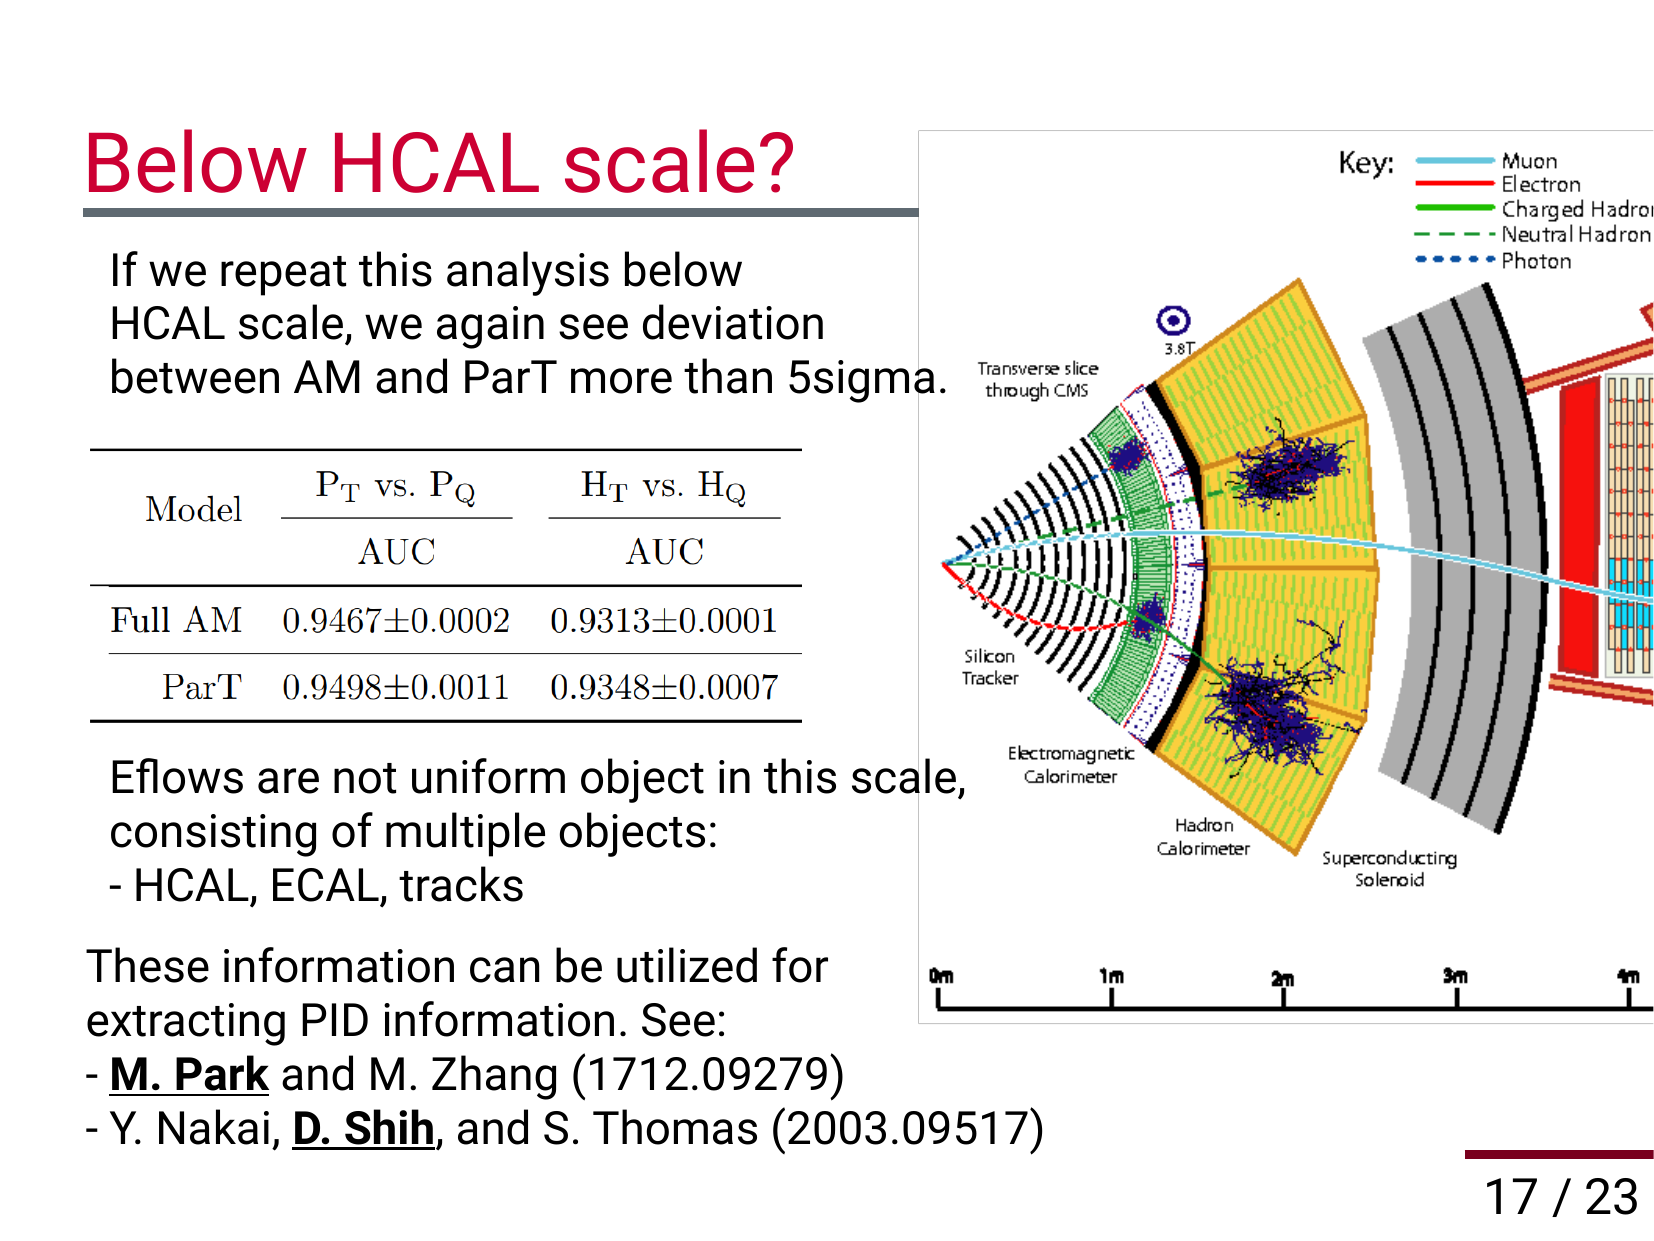

# Below HCAL scale?
If we repeat this analysis below
HCAL scale, we again see deviation
between AM and ParT more than 5sigma.
Eflows are not uniform object in this scale,
consisting of multiple objects:
- HCAL, ECAL, tracks
These information can be utilized for
extracting PID information. See:
- M. Park and M. Zhang (1712.09279)
- Y. Nakai, D. Shih, and S. Thomas (2003.09517)
17